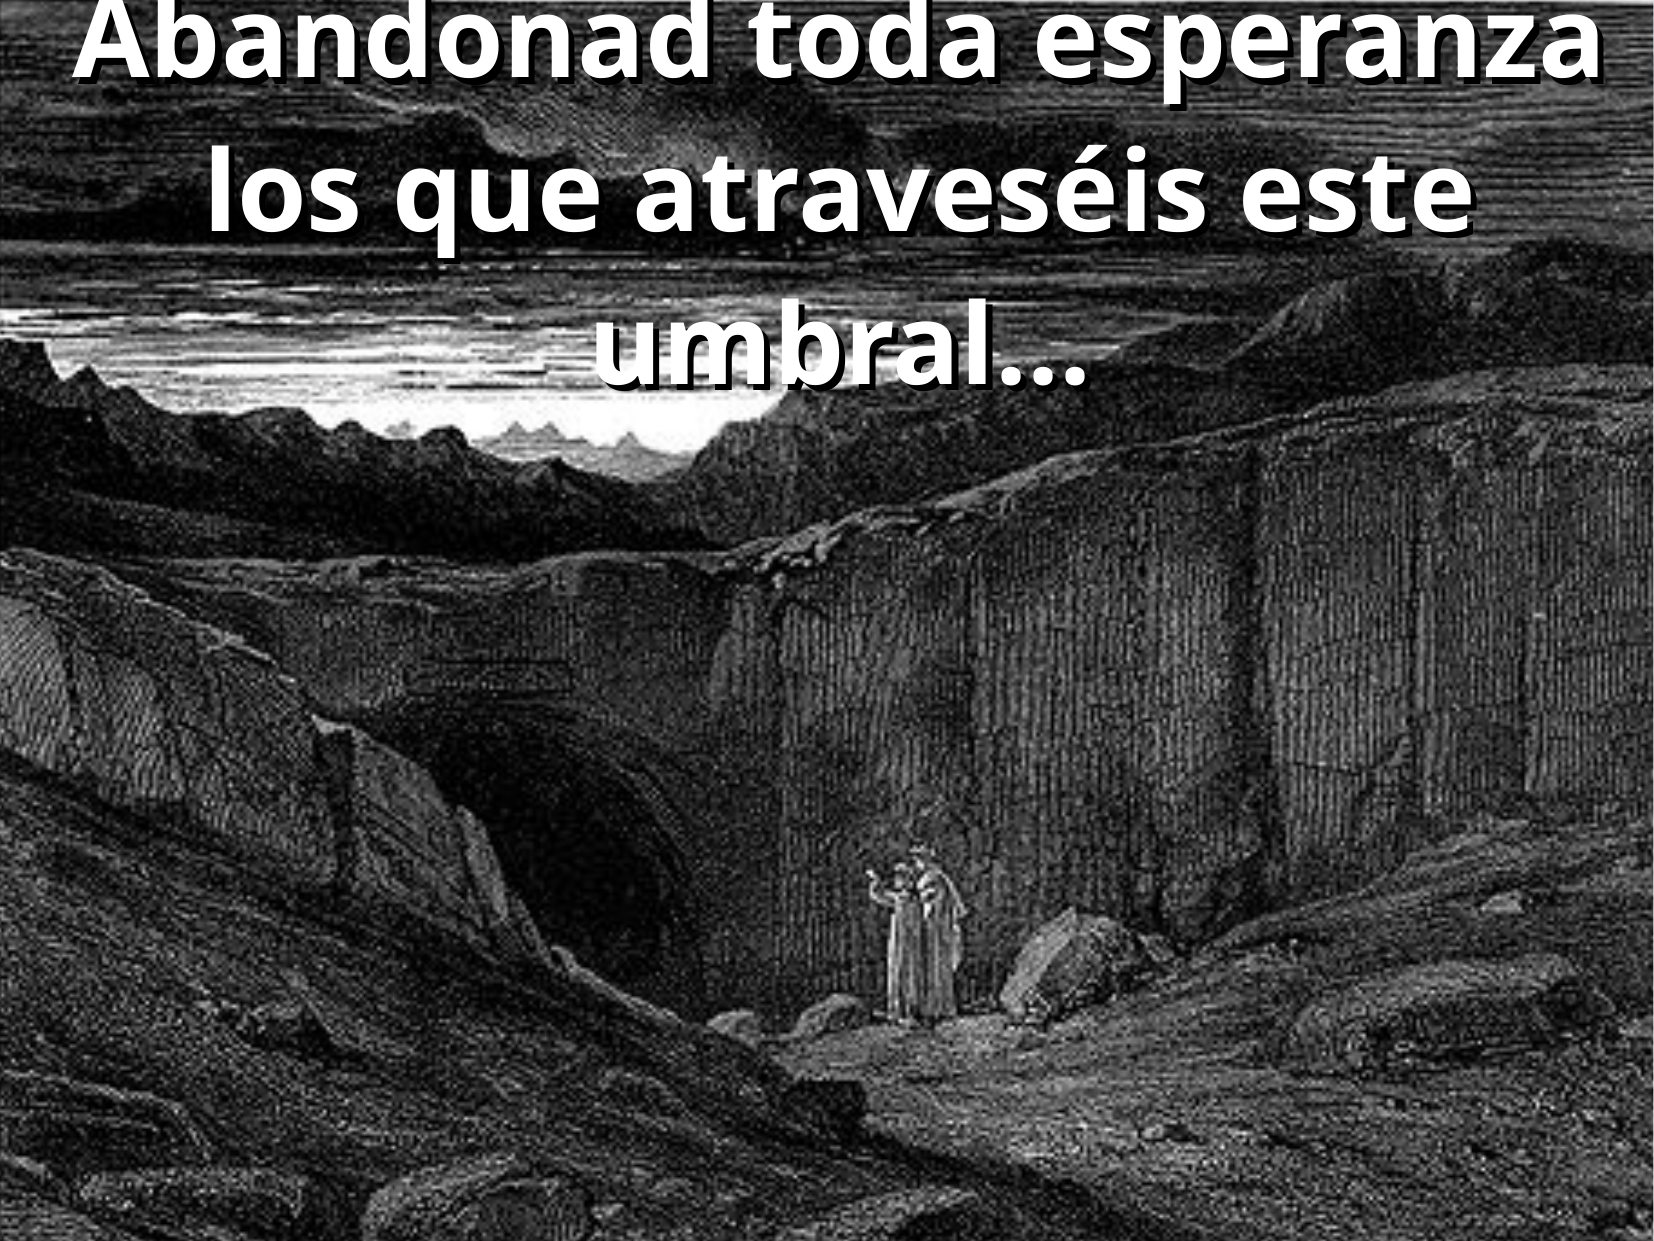

# Abandonad toda esperanza los que atraveséis este umbral...
Feb 2017
Asorey - Chile - U02L02
9